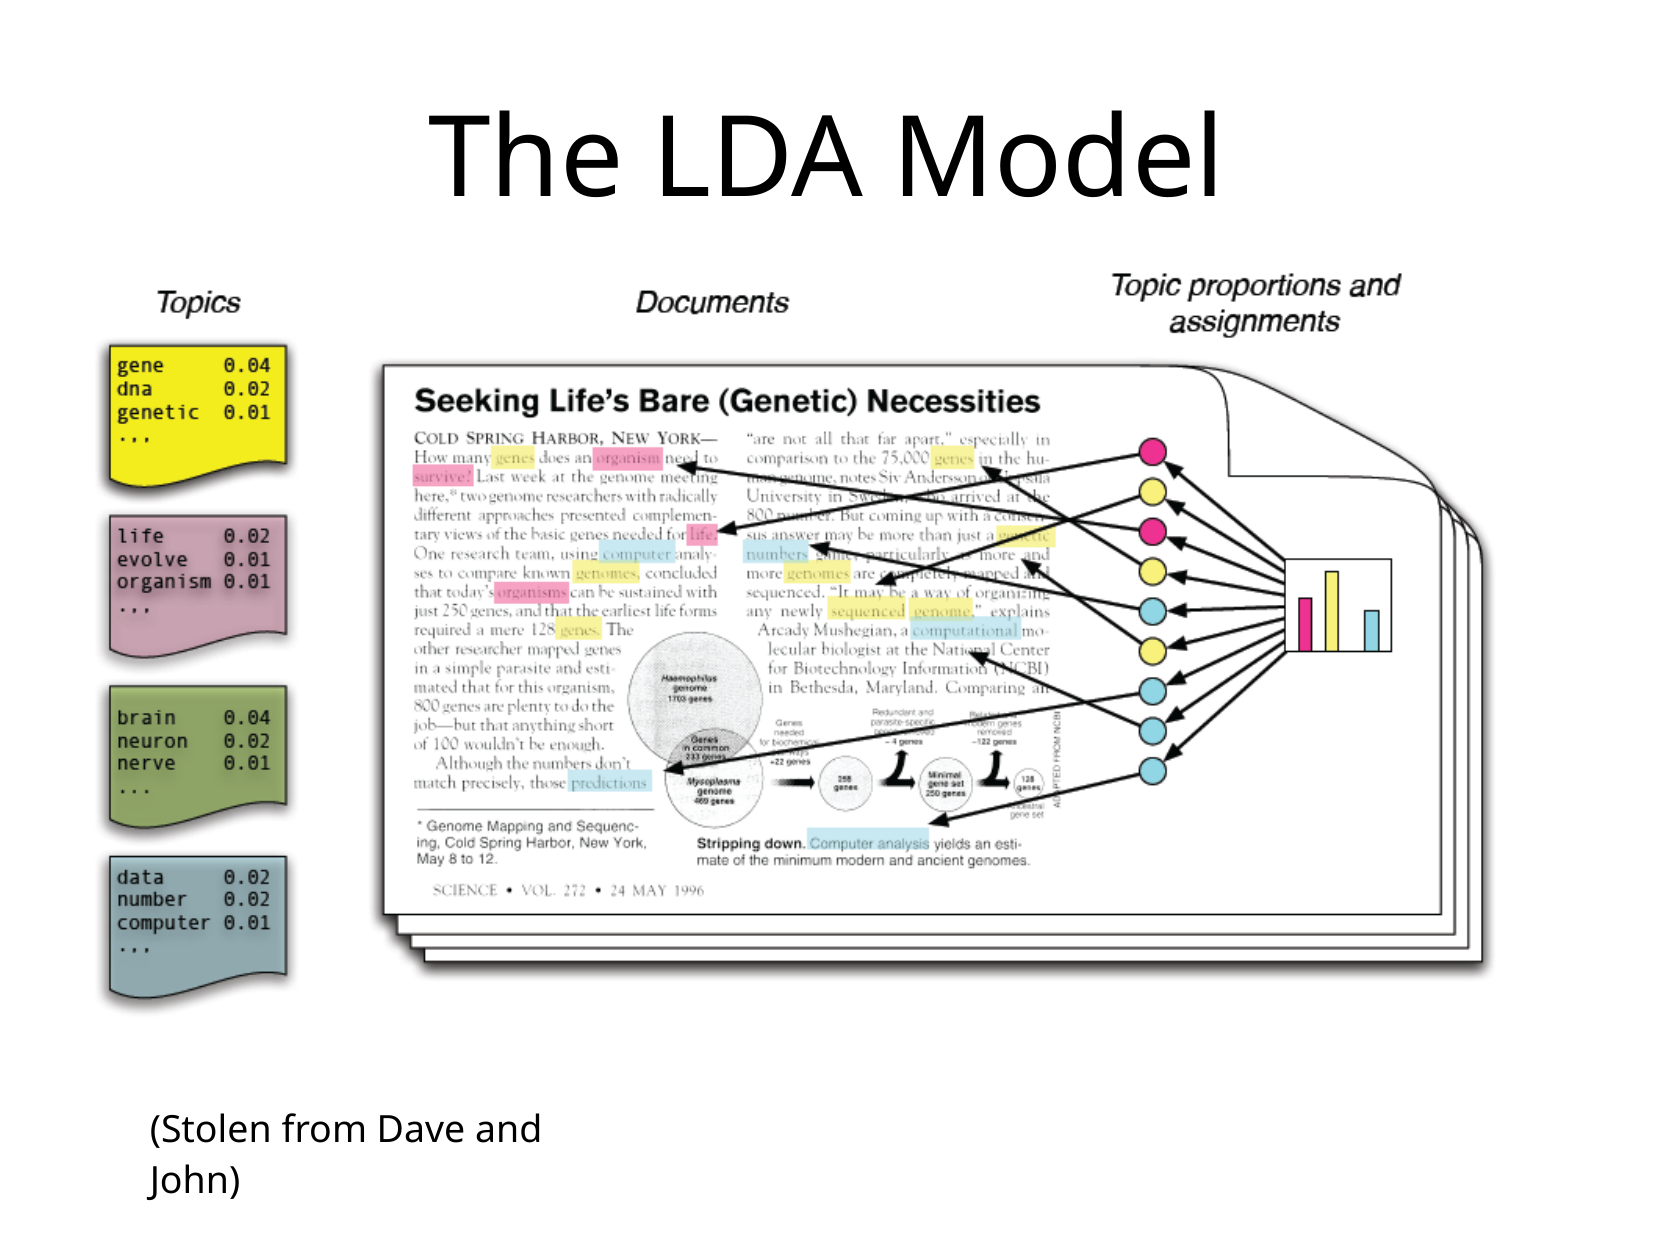

# The LDA Model
(Stolen from Dave and John)